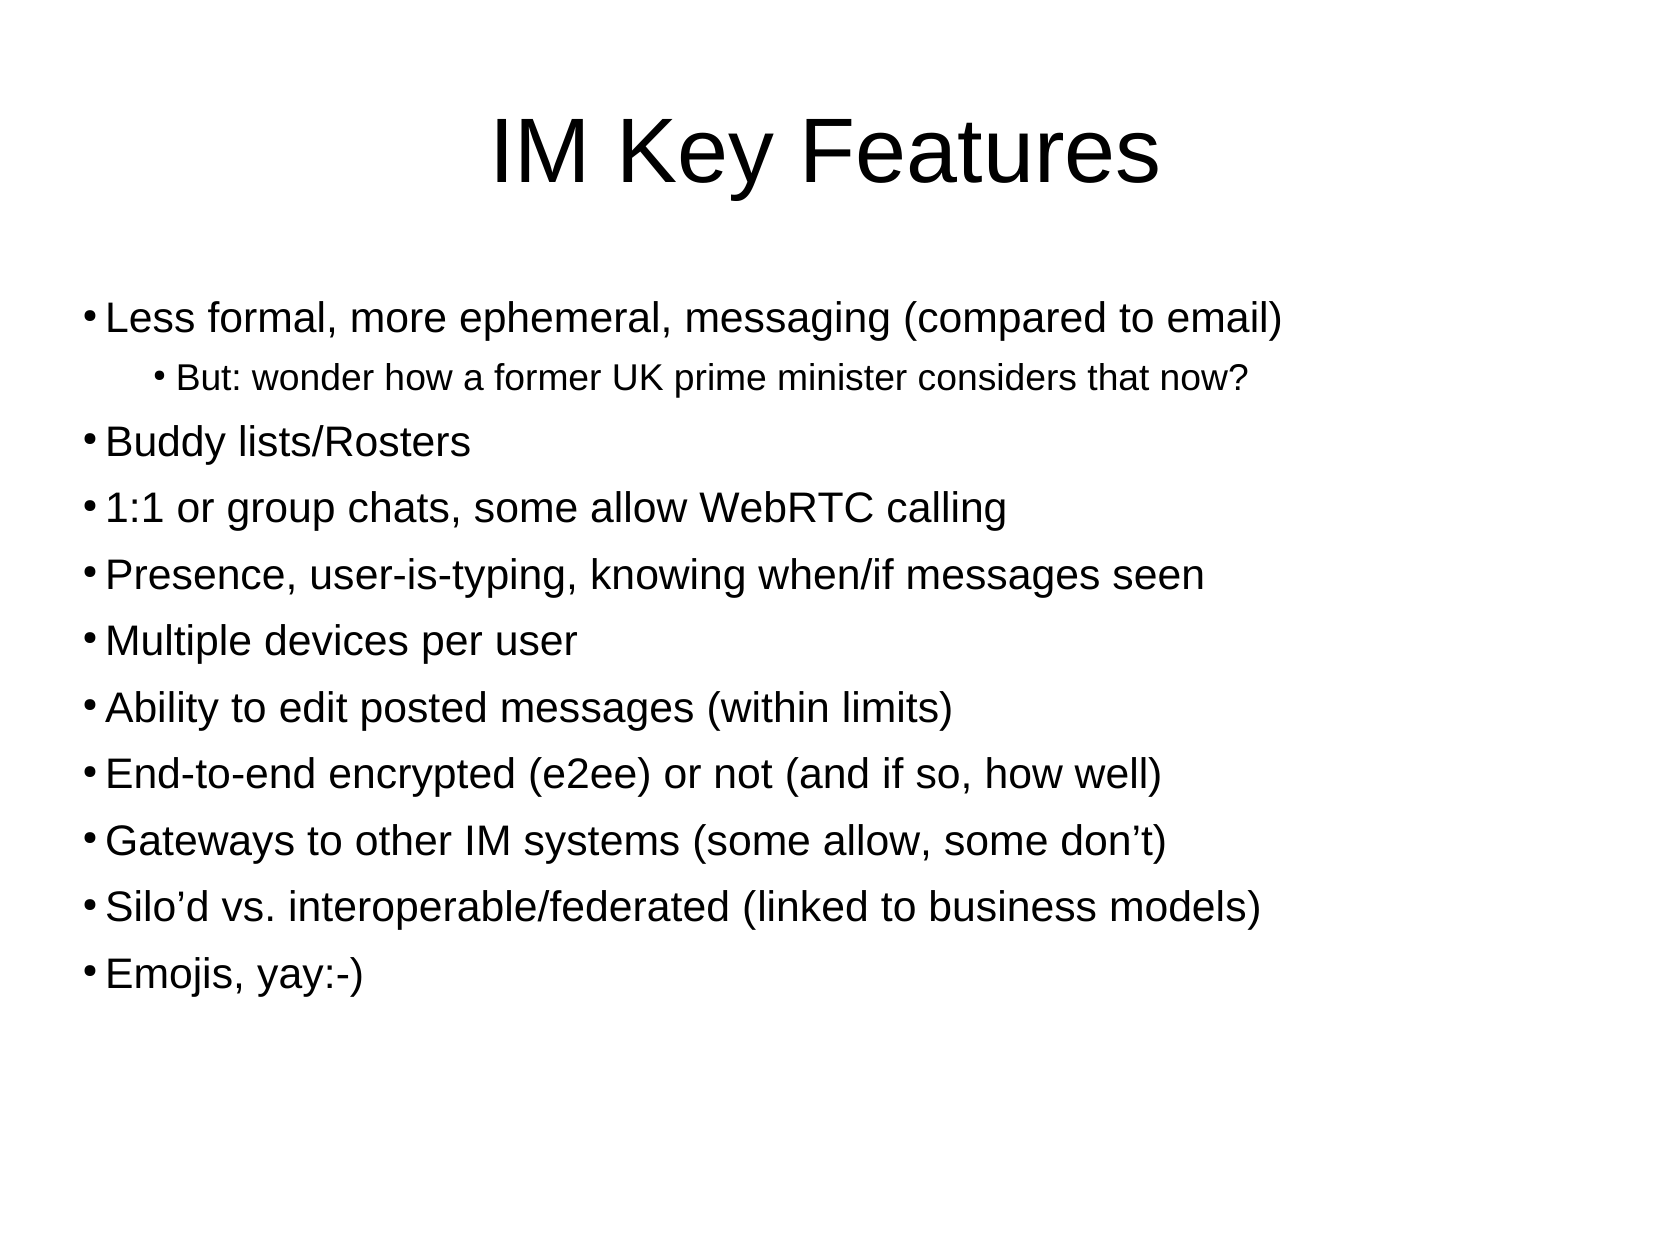

# IM Key Features
Less formal, more ephemeral, messaging (compared to email)
But: wonder how a former UK prime minister considers that now?
Buddy lists/Rosters
1:1 or group chats, some allow WebRTC calling
Presence, user-is-typing, knowing when/if messages seen
Multiple devices per user
Ability to edit posted messages (within limits)
End-to-end encrypted (e2ee) or not (and if so, how well)
Gateways to other IM systems (some allow, some don’t)
Silo’d vs. interoperable/federated (linked to business models)
Emojis, yay:-)